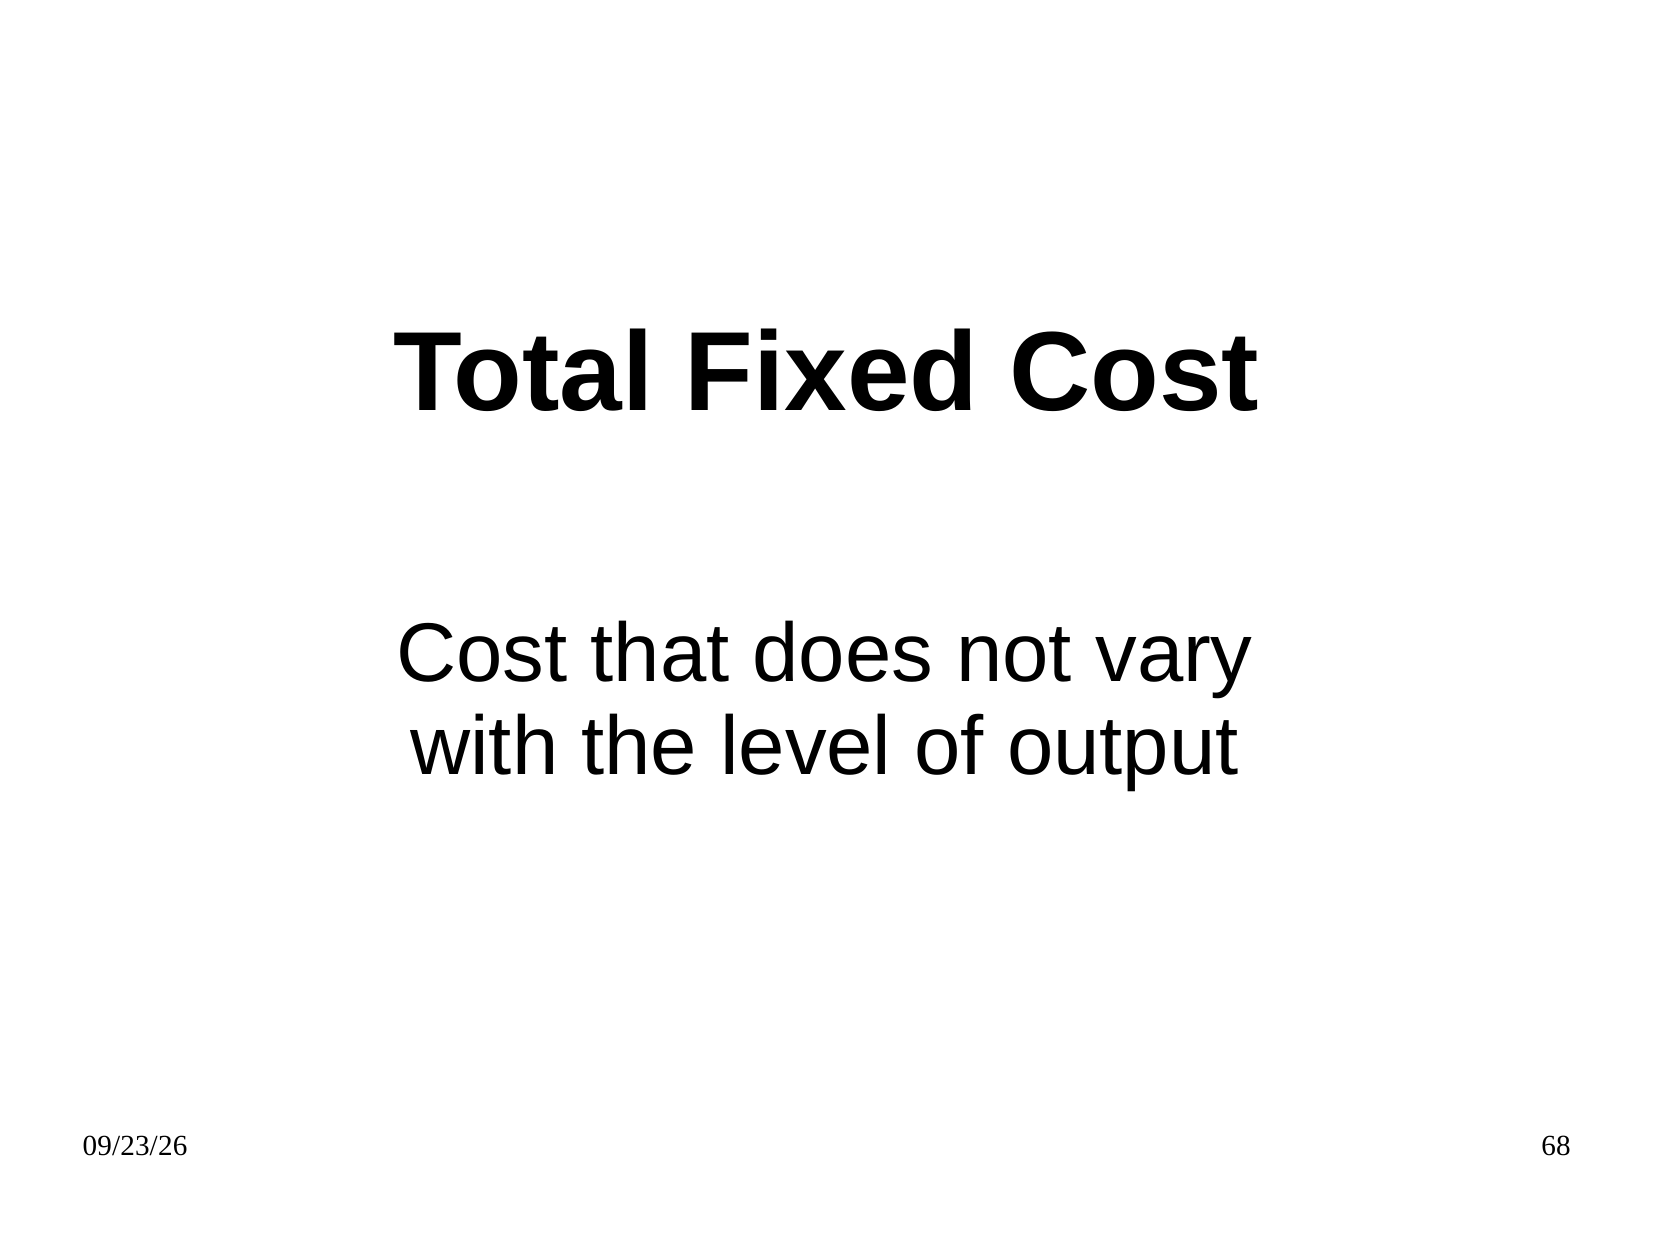

# Total Fixed Cost
Cost that does not vary
with the level of output
68